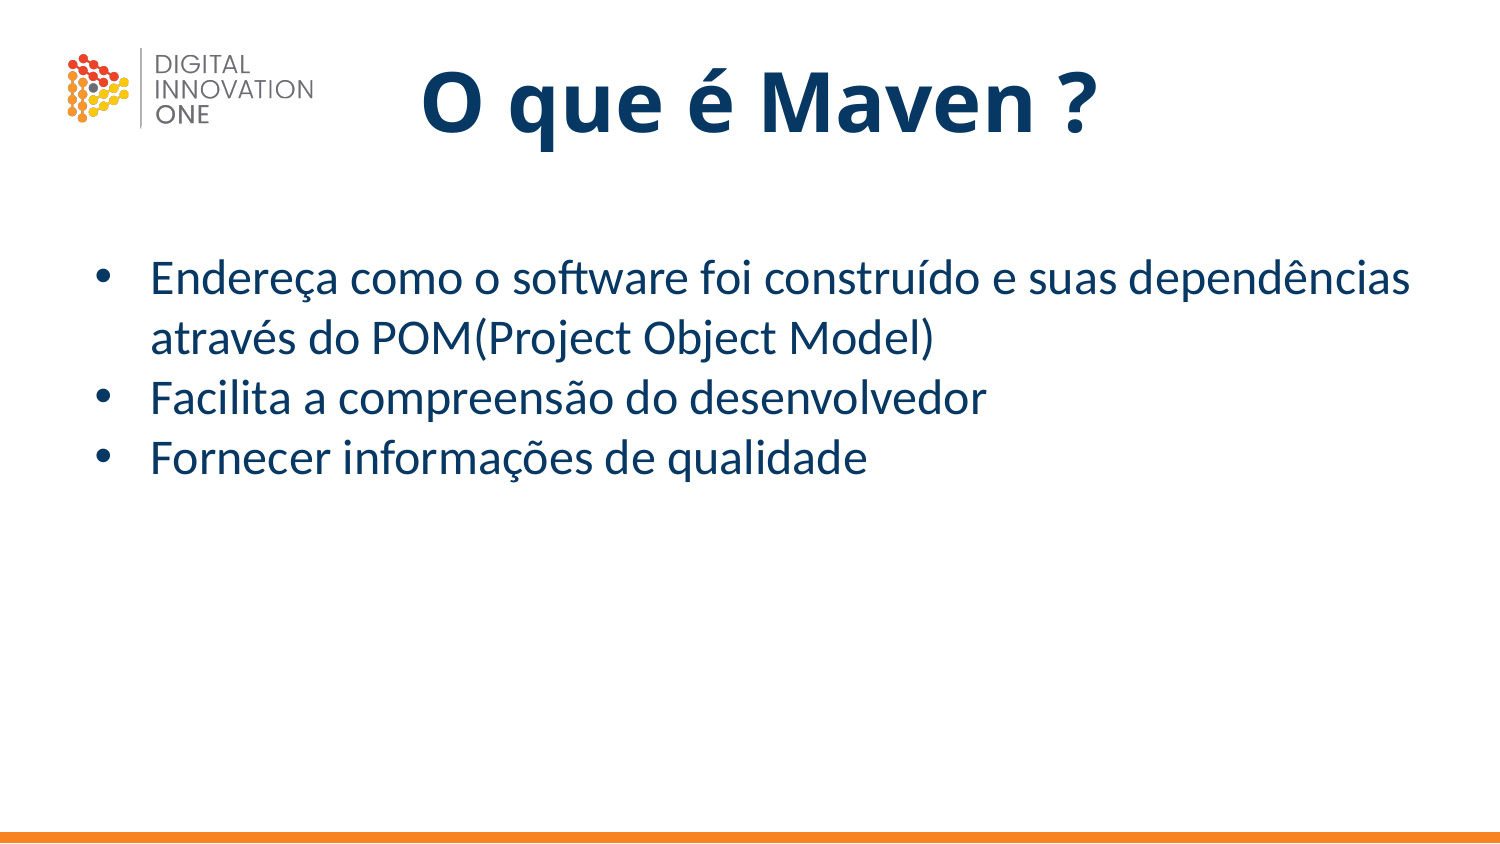

# O que é Maven ?
Endereça como o software foi construído e suas dependências através do POM(Project Object Model)
Facilita a compreensão do desenvolvedor
Fornecer informações de qualidade